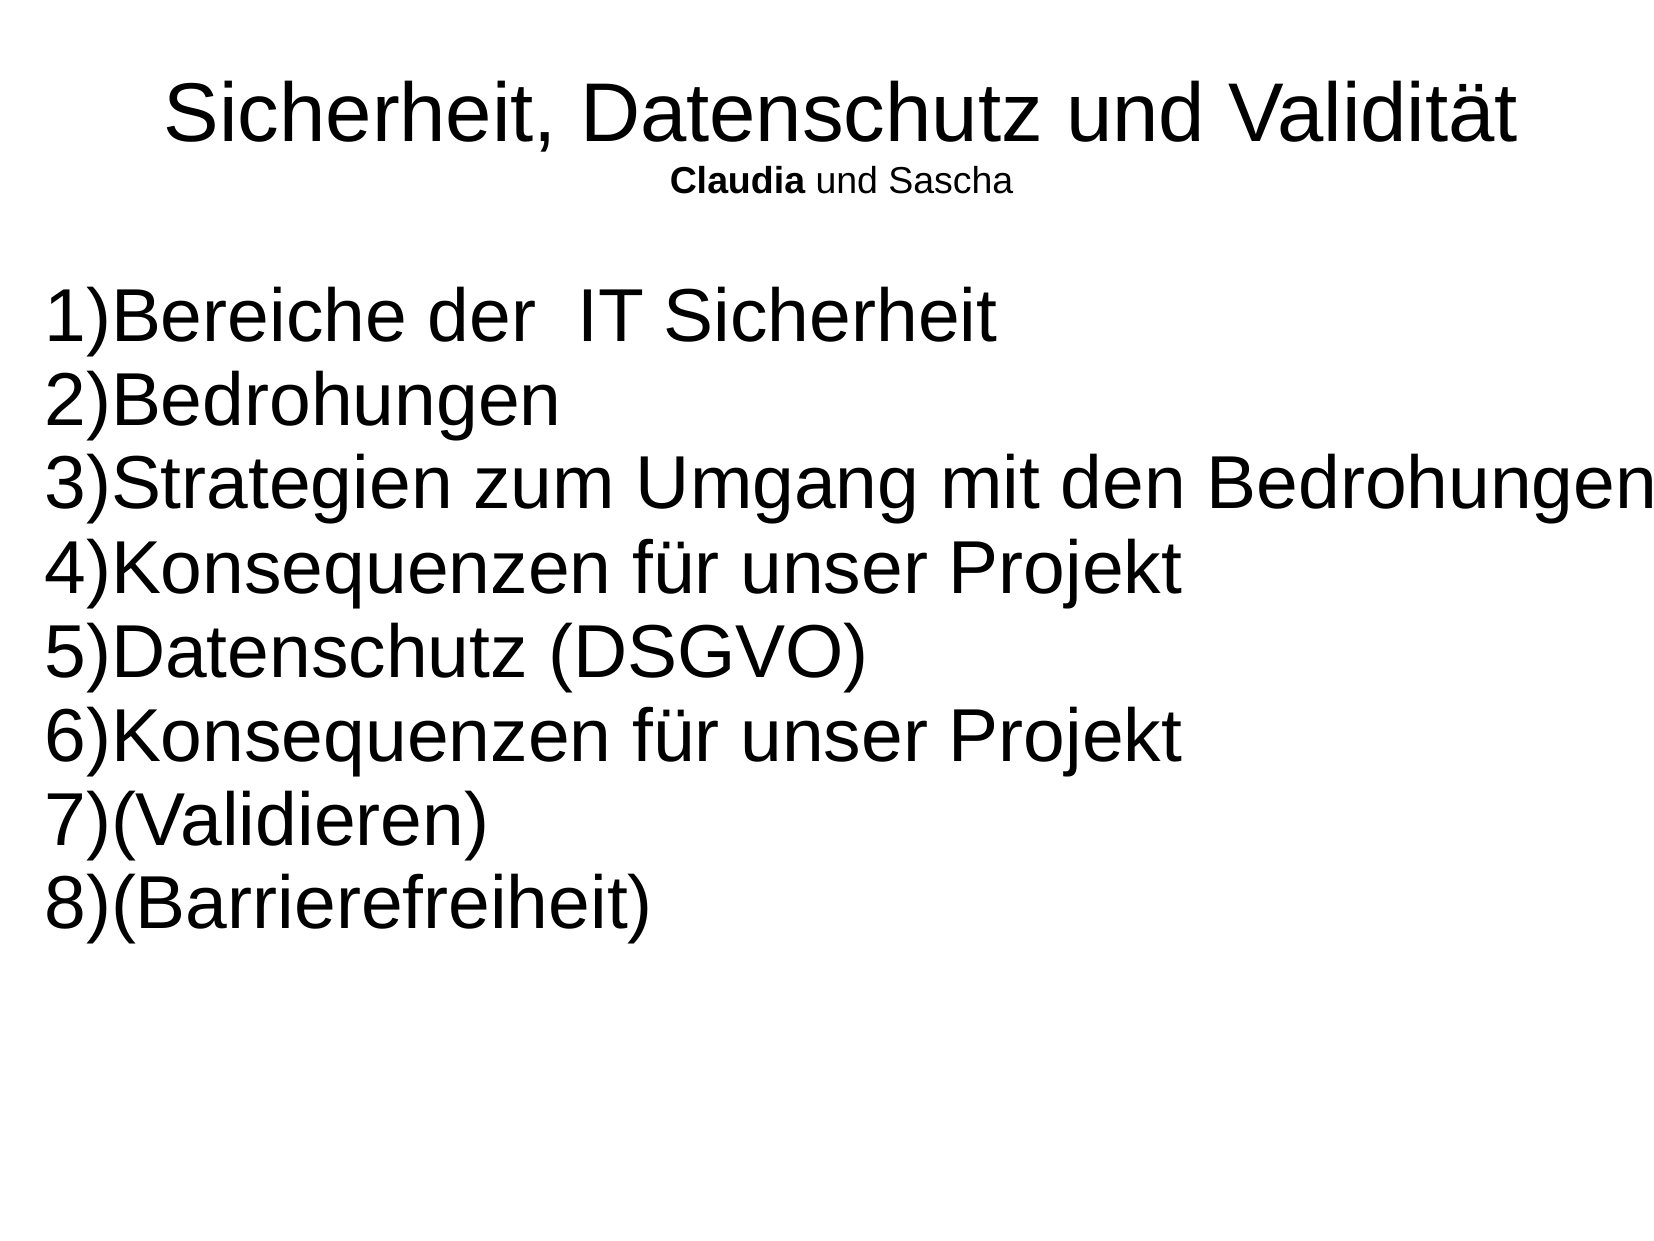

Sicherheit, Datenschutz und Validität
Claudia und Sascha
Bereiche der IT Sicherheit
Bedrohungen
Strategien zum Umgang mit den Bedrohungen
Konsequenzen für unser Projekt
Datenschutz (DSGVO)
Konsequenzen für unser Projekt
(Validieren)
(Barrierefreiheit)